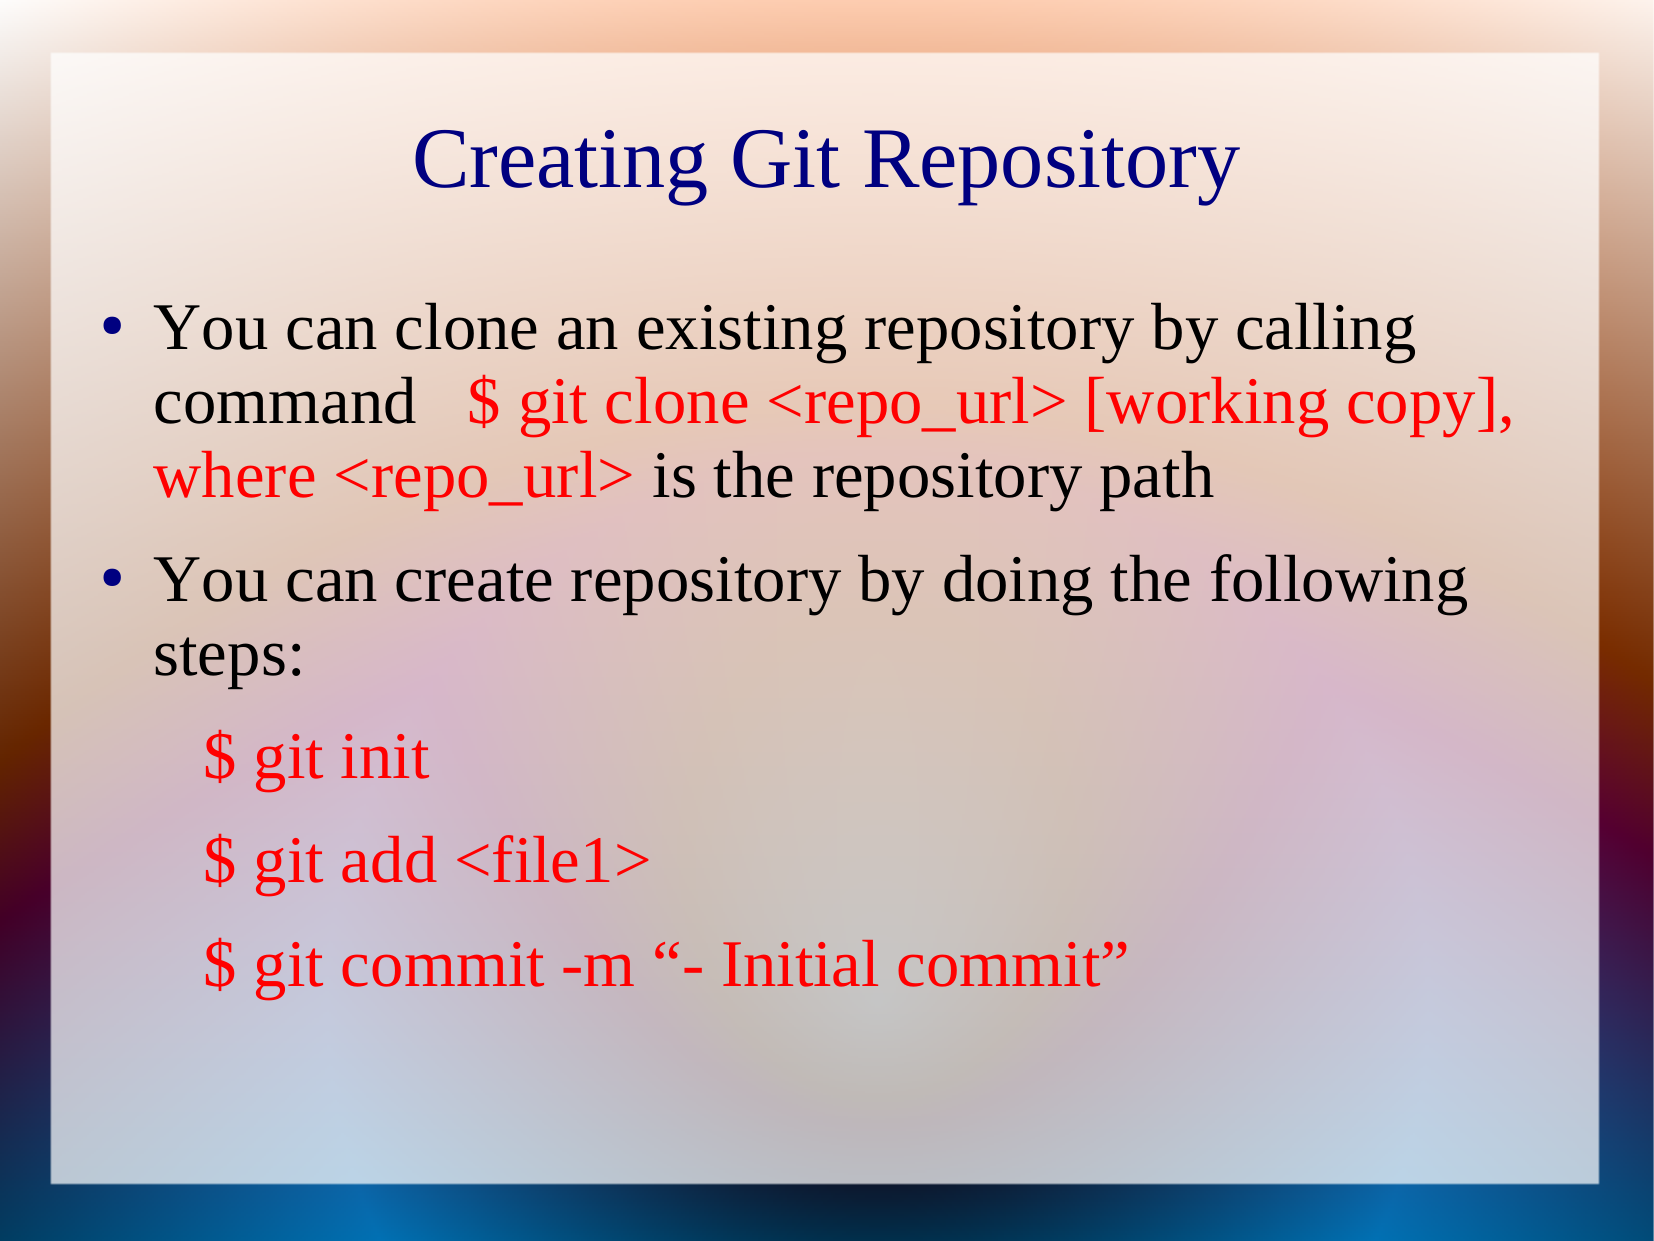

# Creating Git Repository
You can clone an existing repository by calling command $ git clone <repo_url> [working copy], where <repo_url> is the repository path
You can create repository by doing the following steps:
 $ git init
 $ git add <file1>
 $ git commit -m “- Initial commit”